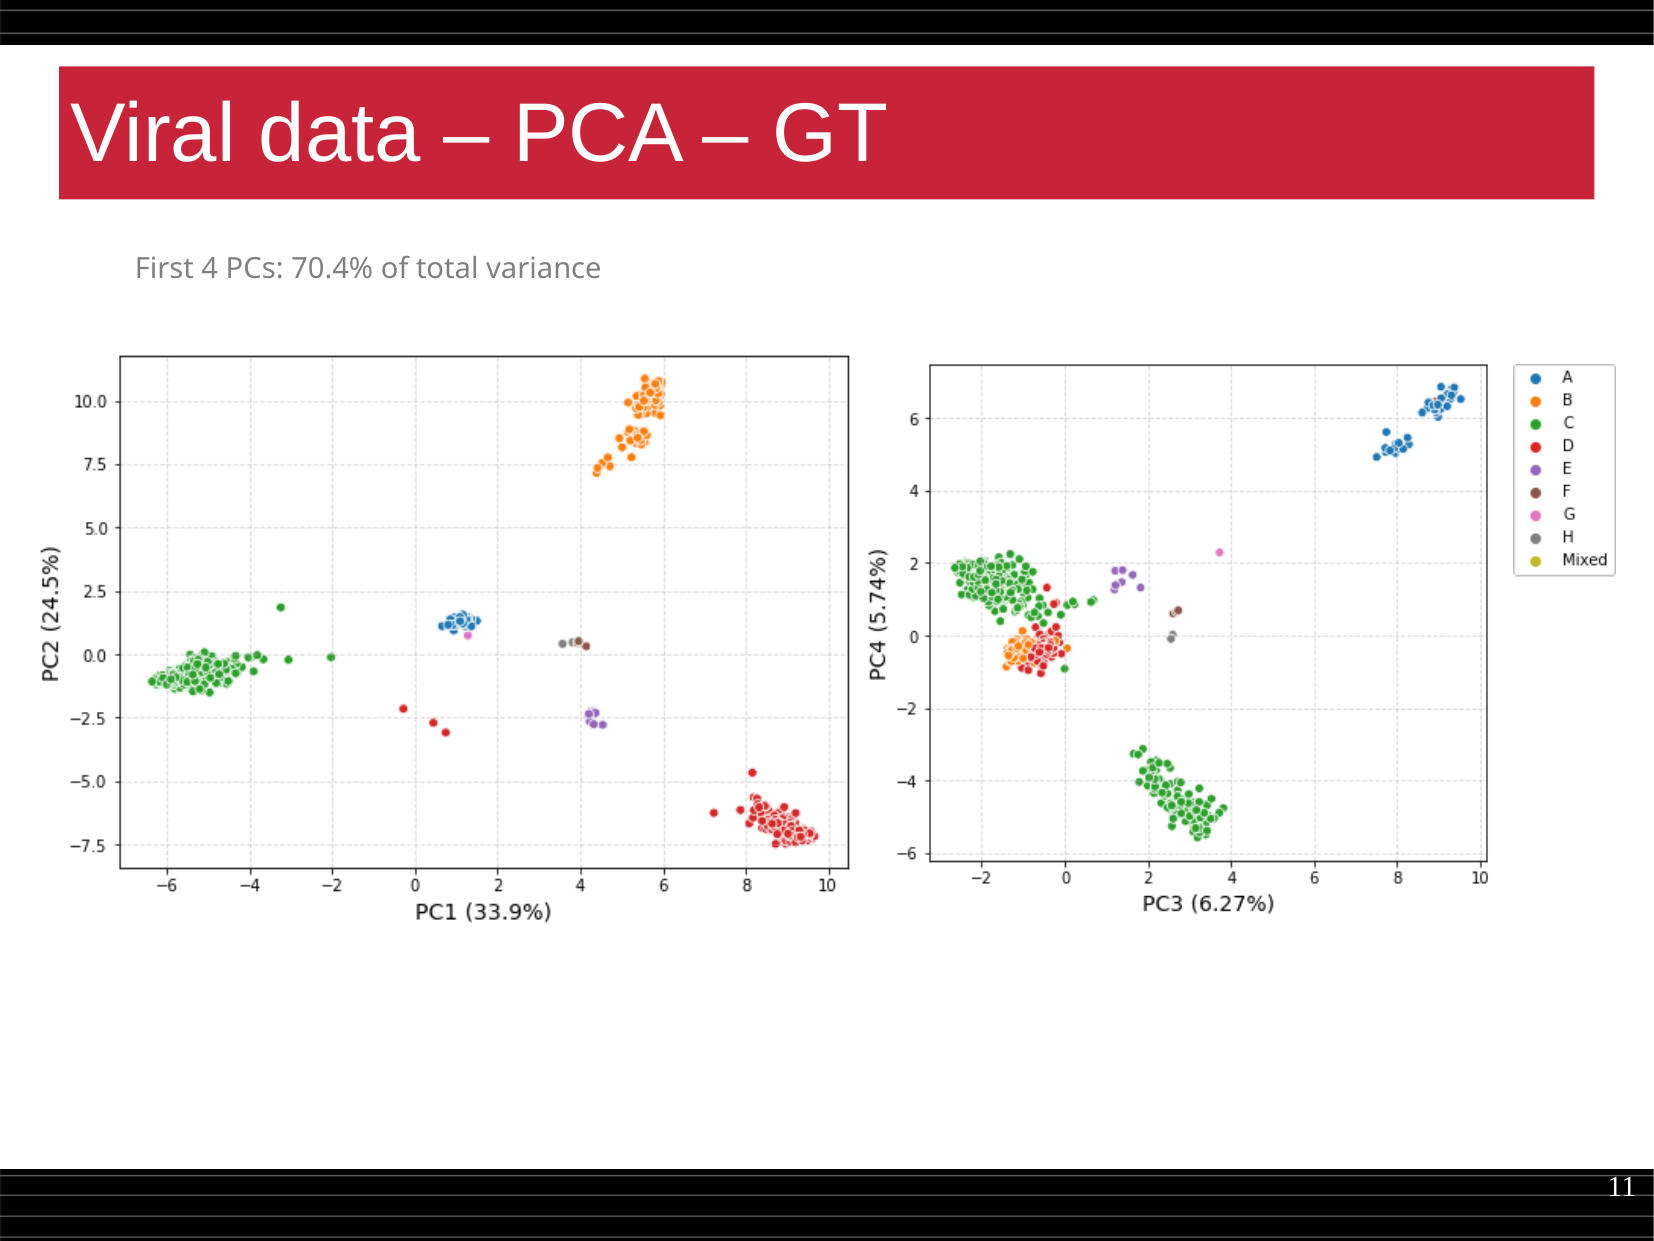

# Viral data – PCA – GT
First 4 PCs: 70.4% of total variance
11